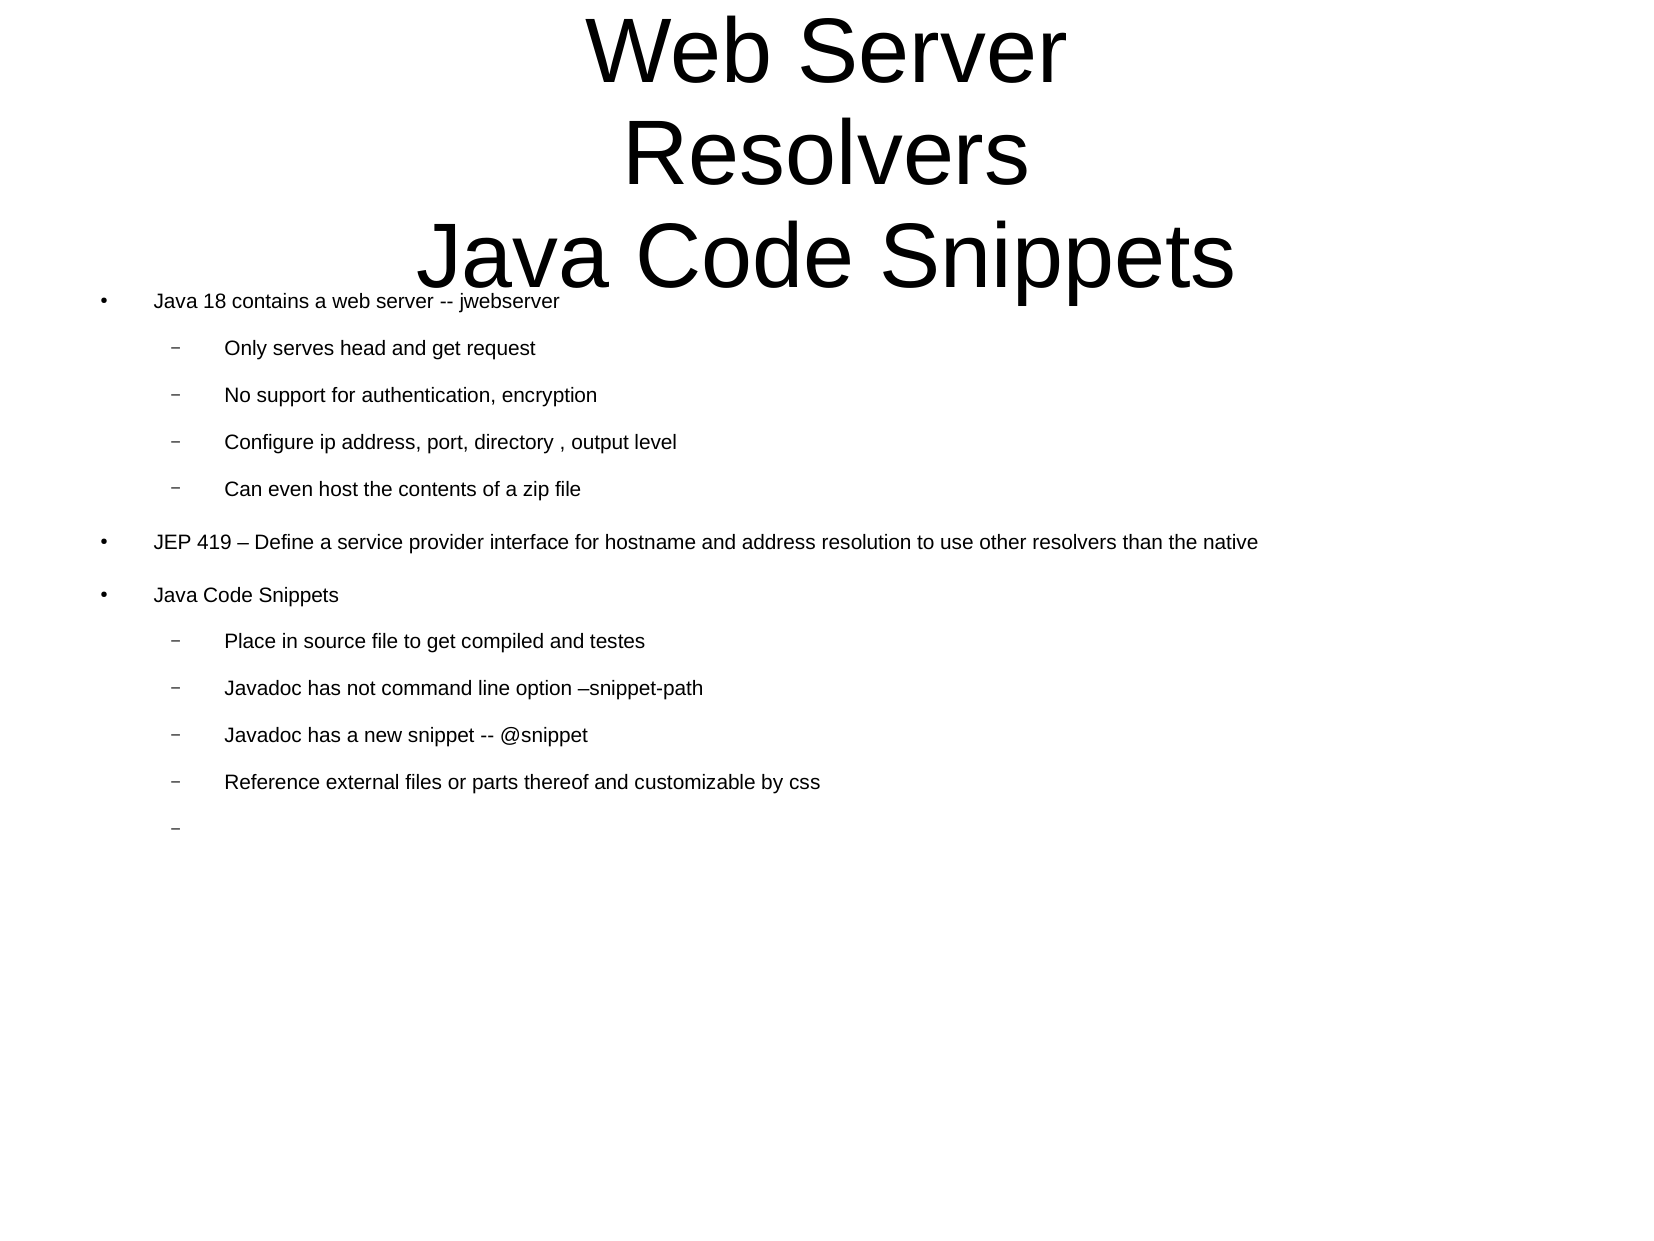

# Web Server Resolvers Java Code Snippets
Java 18 contains a web server -- jwebserver
Only serves head and get request
No support for authentication, encryption
Configure ip address, port, directory , output level
Can even host the contents of a zip file
JEP 419 – Define a service provider interface for hostname and address resolution to use other resolvers than the native
Java Code Snippets
Place in source file to get compiled and testes
Javadoc has not command line option –snippet-path
Javadoc has a new snippet -- @snippet
Reference external files or parts thereof and customizable by css